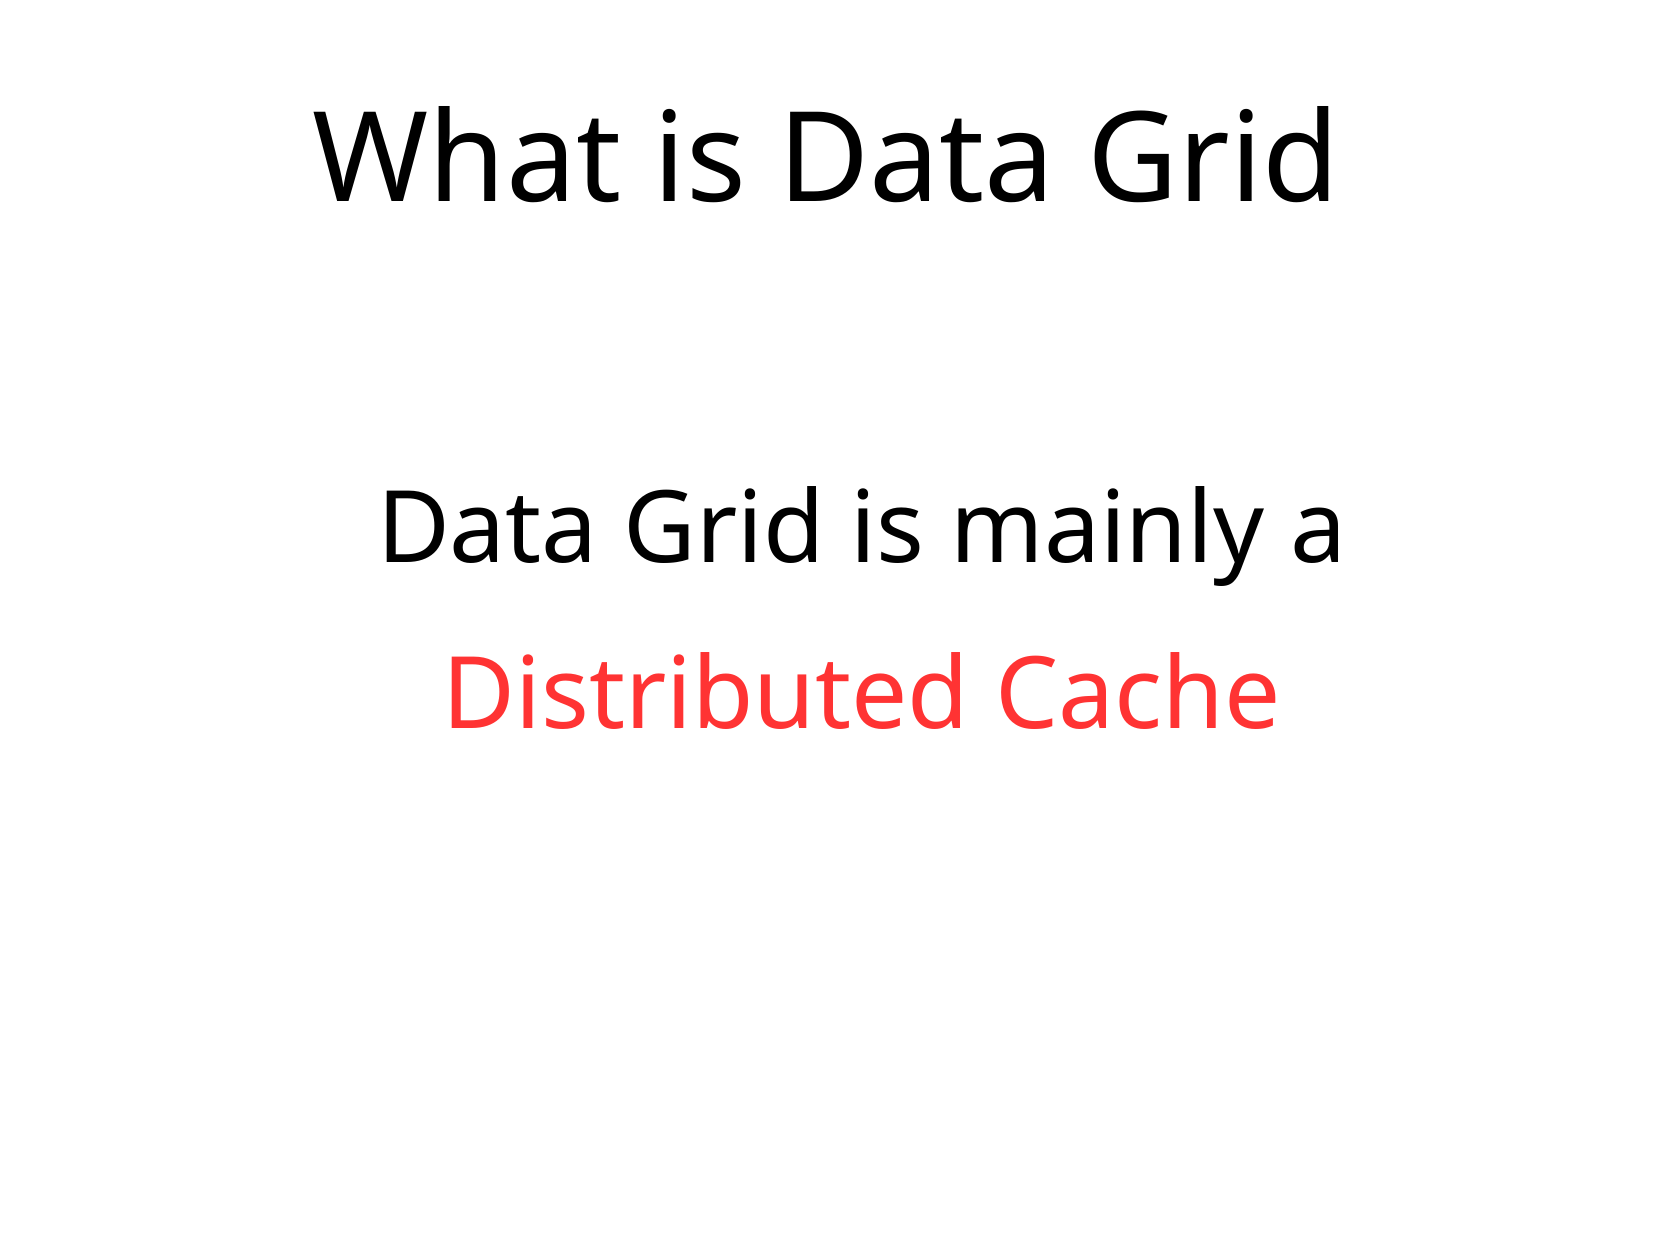

# What is Data Grid
Data Grid is mainly a
Distributed Cache